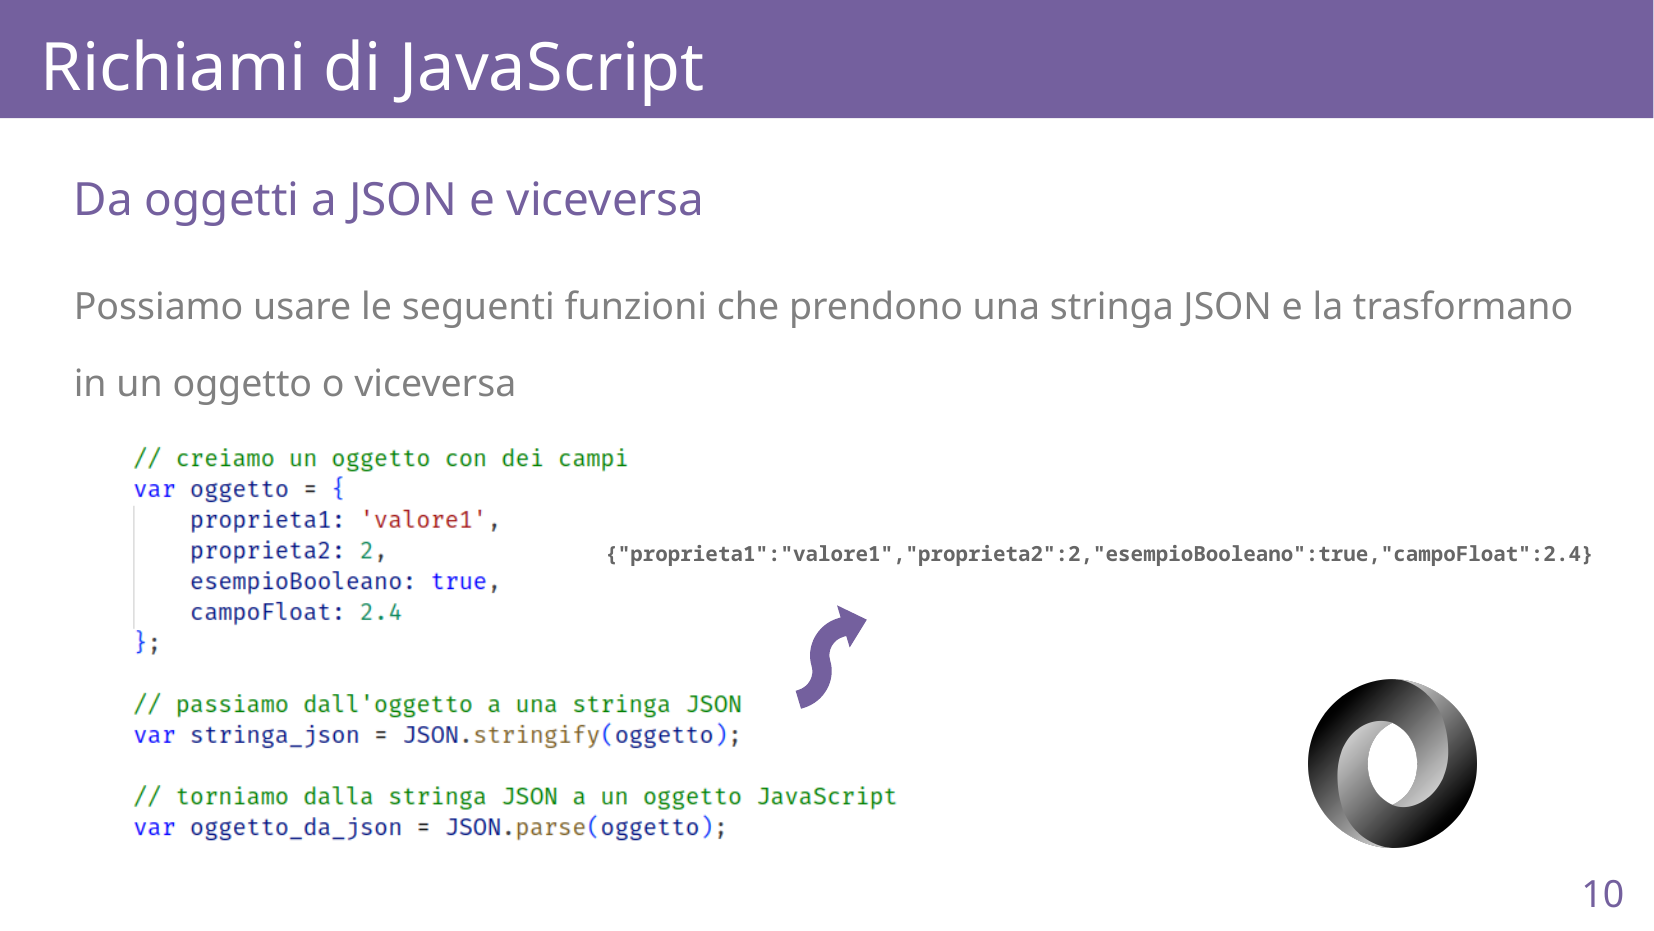

Richiami di JavaScript
Da oggetti a JSON e viceversa
Possiamo usare le seguenti funzioni che prendono una stringa JSON e la trasformano
in un oggetto o viceversa
{"proprieta1":"valore1","proprieta2":2,"esempioBooleano":true,"campoFloat":2.4}